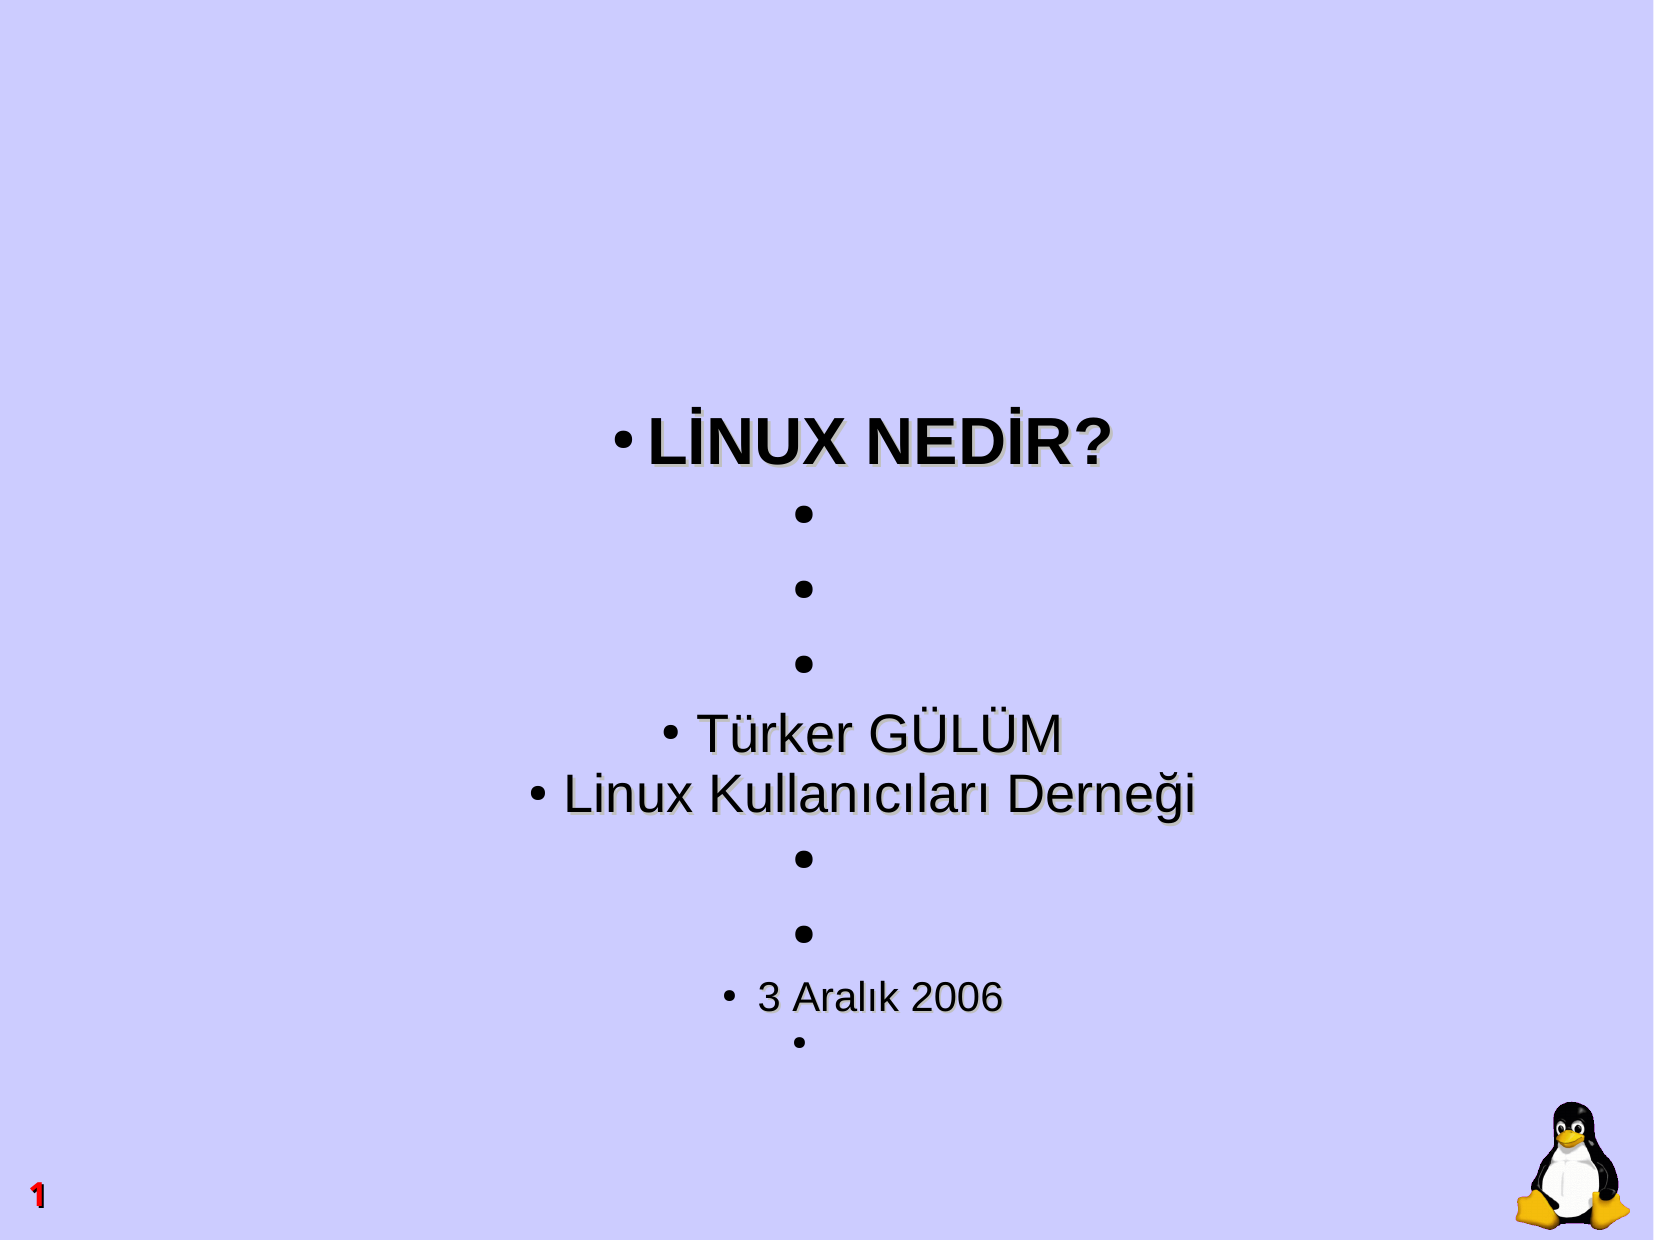

# LİNUX NEDİR?
Türker GÜLÜM
Linux Kullanıcıları Derneği
3 Aralık 2006